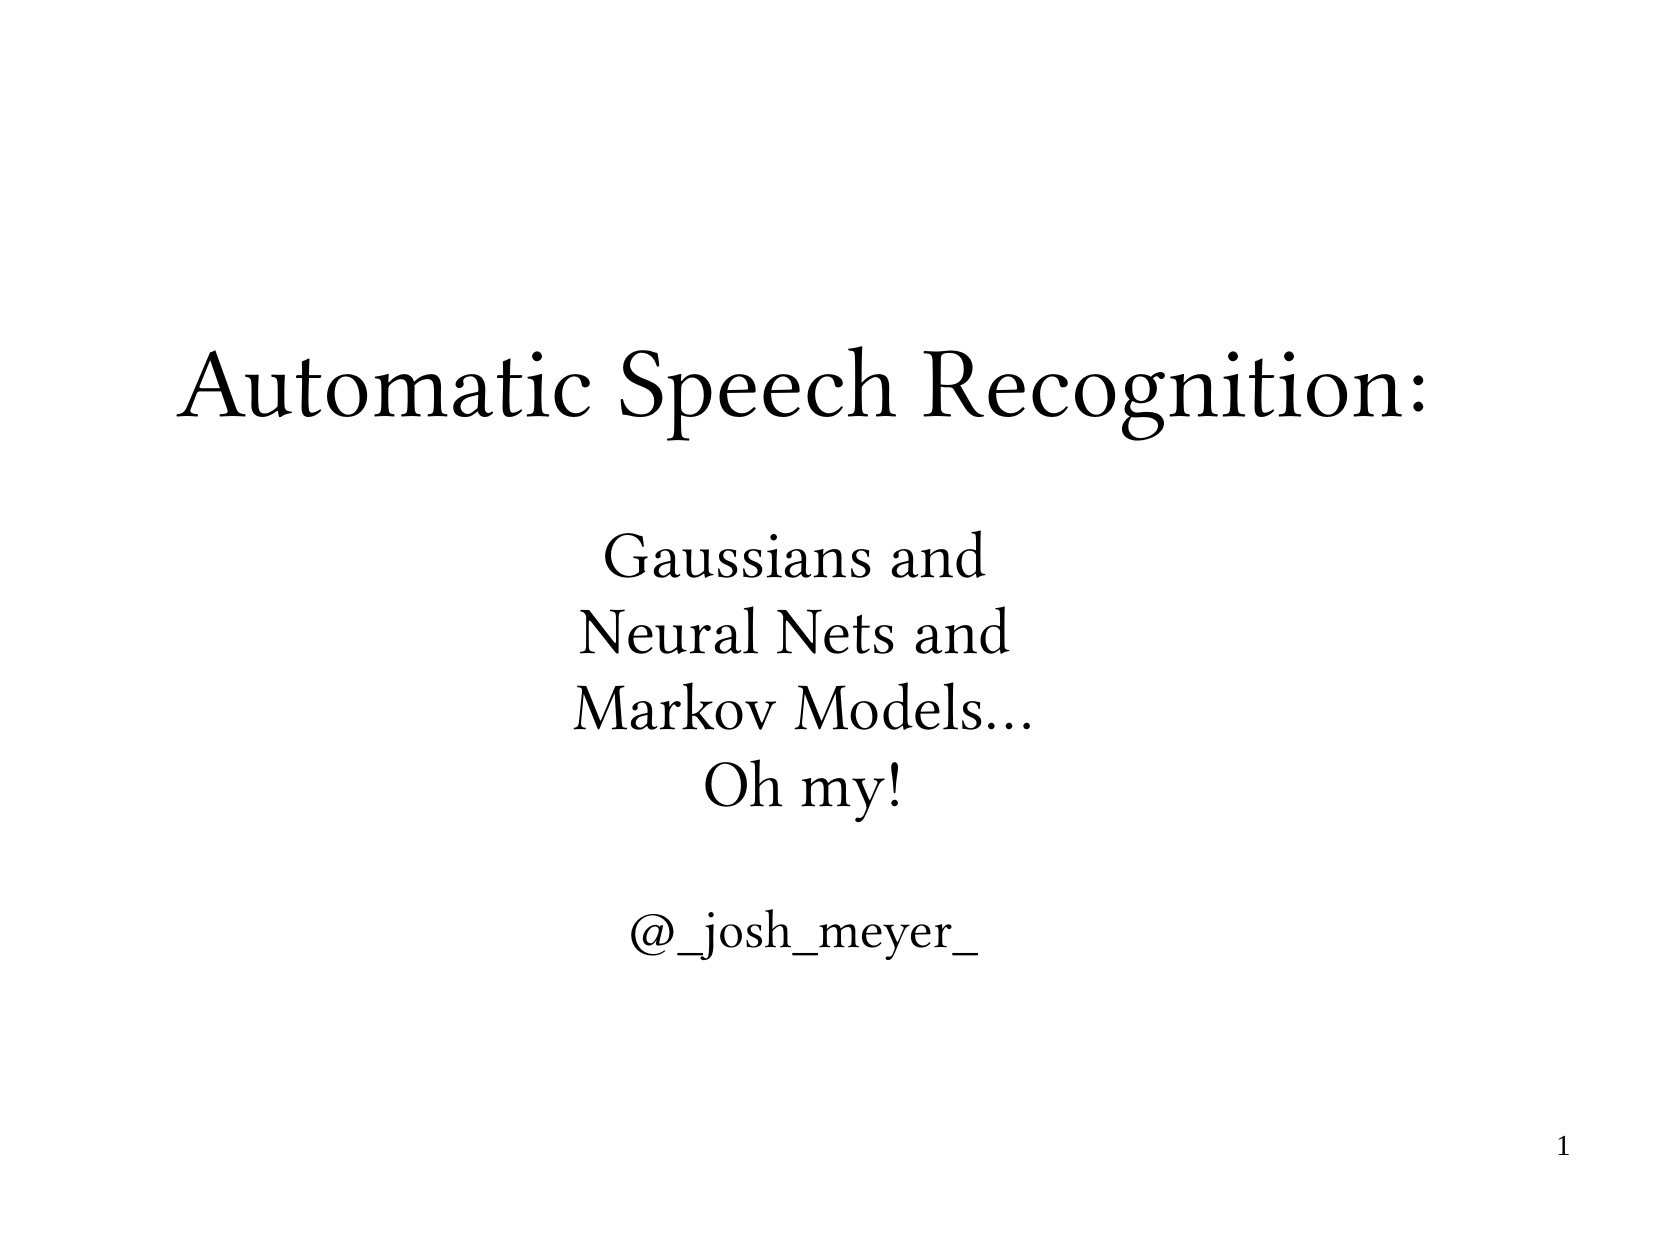

# Automatic Speech Recognition:
Gaussians and
Neural Nets and
Markov Models…
Oh my!
@_josh_meyer_
1